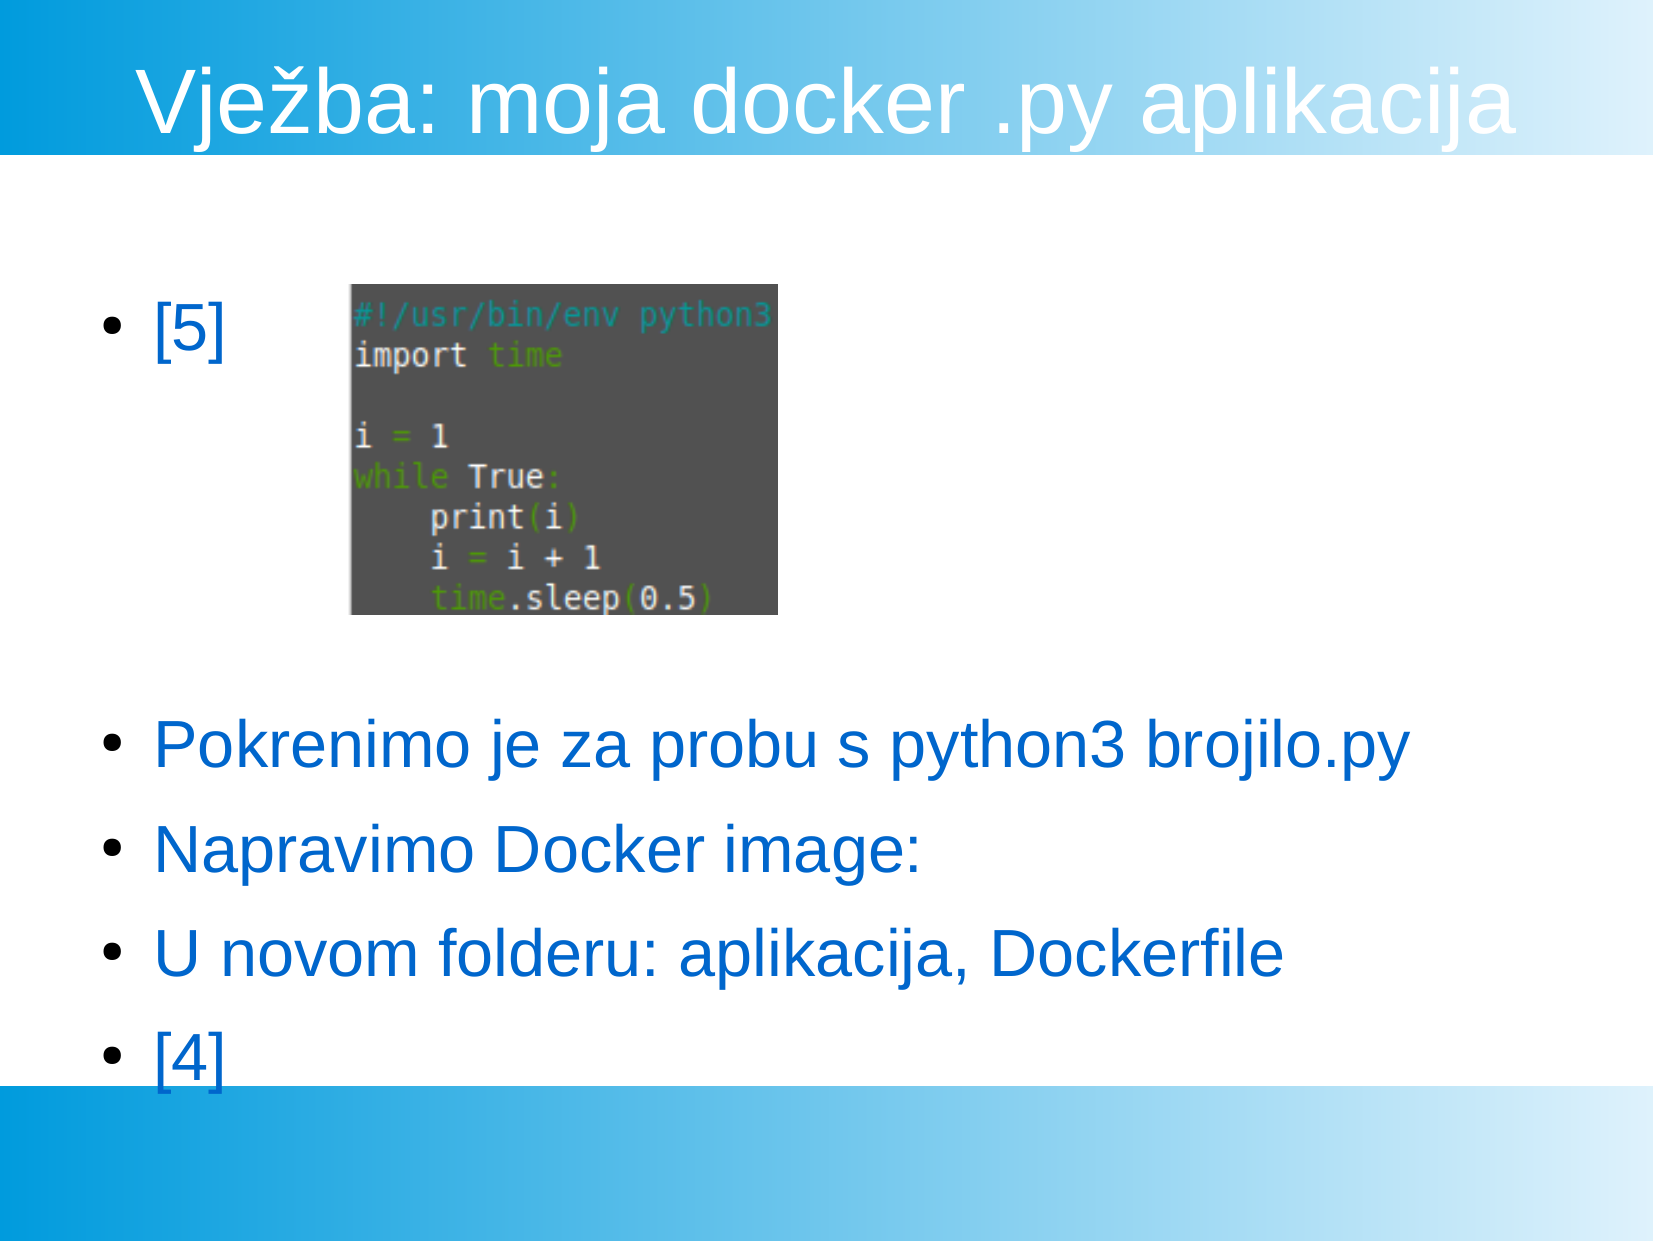

# Vježba: moja docker .py aplikacija
[5]
Pokrenimo je za probu s python3 brojilo.py
Napravimo Docker image:
U novom folderu: aplikacija, Dockerfile
[4]